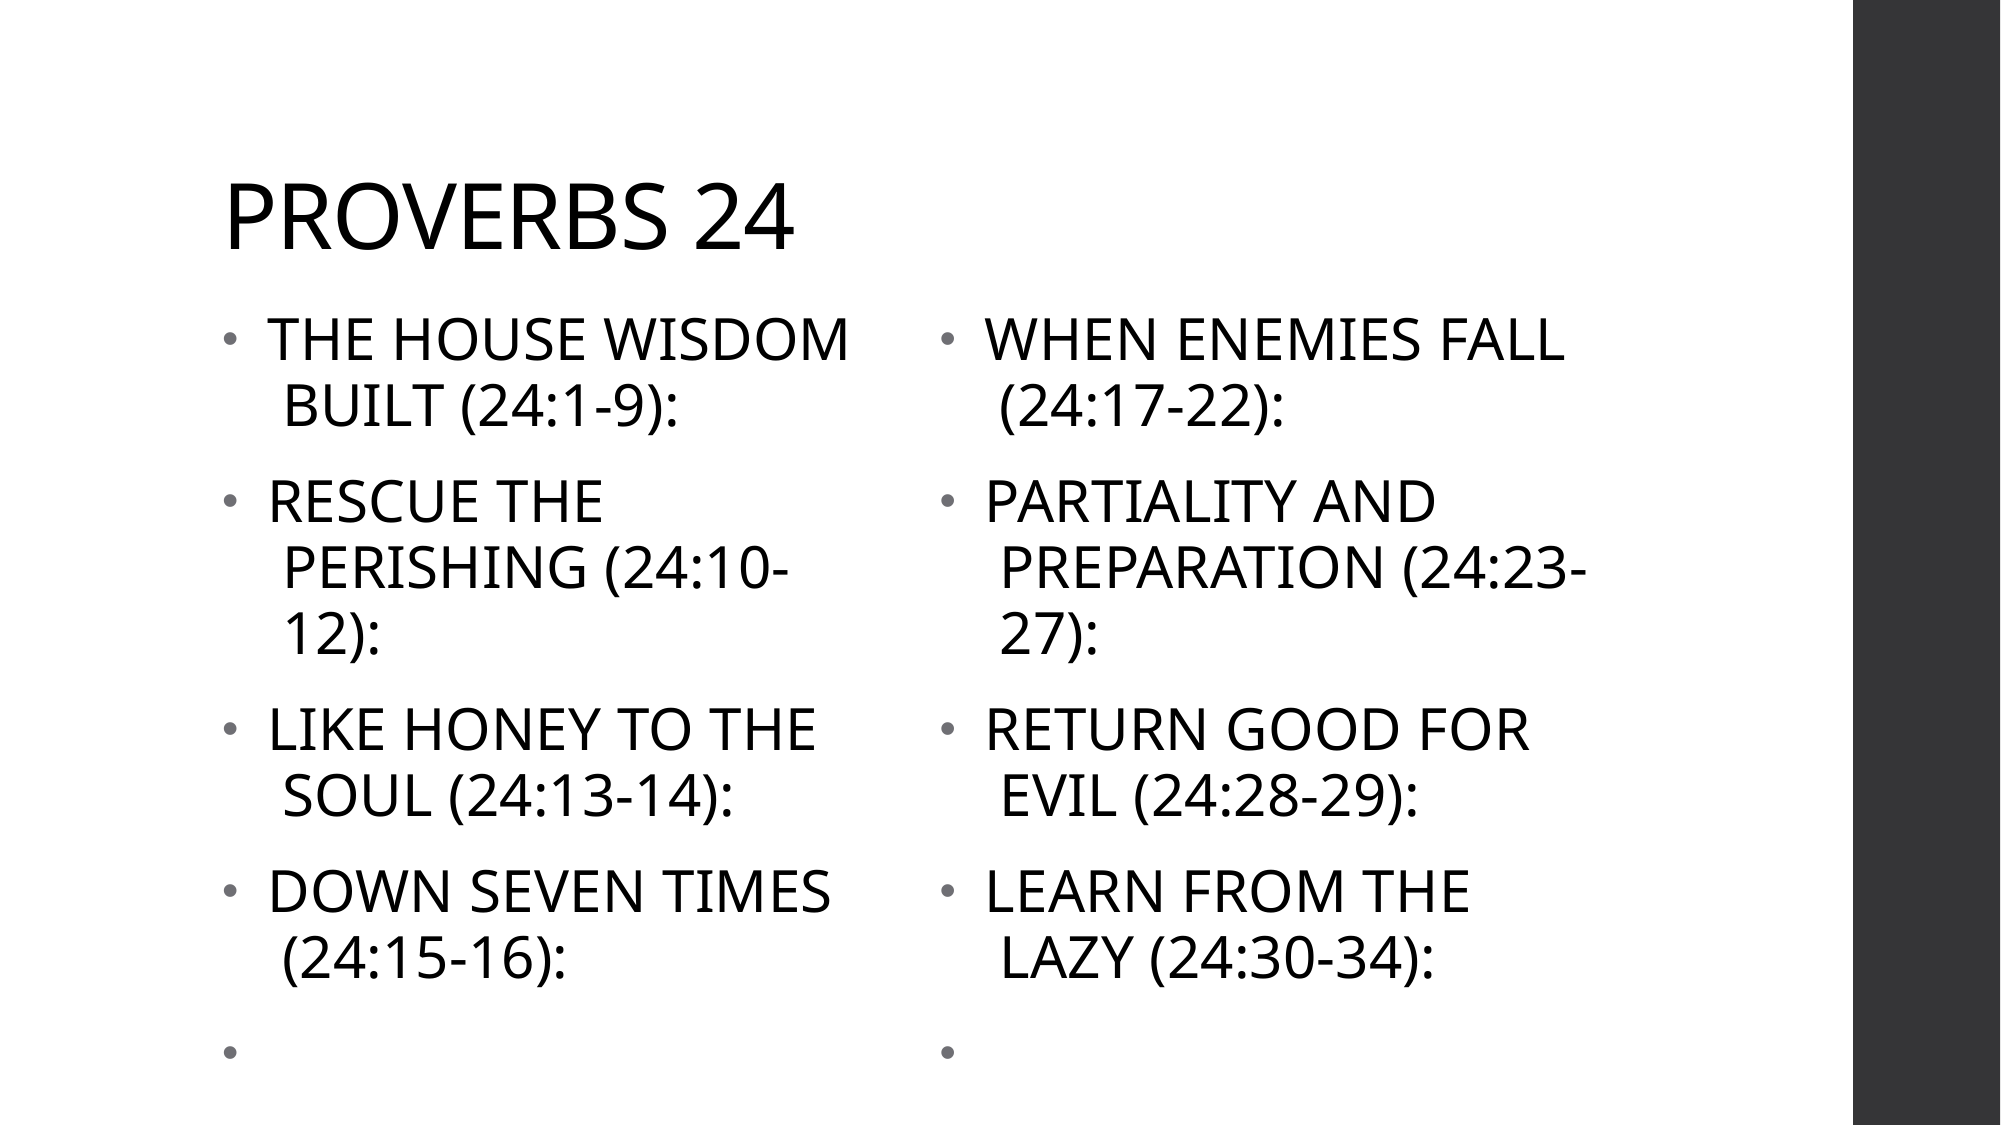

# PROVERBS 24
 THE HOUSE WISDOM BUILT (24:1-9):
 RESCUE THE PERISHING (24:10-12):
 LIKE HONEY TO THE SOUL (24:13-14):
 DOWN SEVEN TIMES (24:15-16):
 WHEN ENEMIES FALL (24:17-22):
 PARTIALITY AND PREPARATION (24:23-27):
 RETURN GOOD FOR EVIL (24:28-29):
 LEARN FROM THE LAZY (24:30-34):